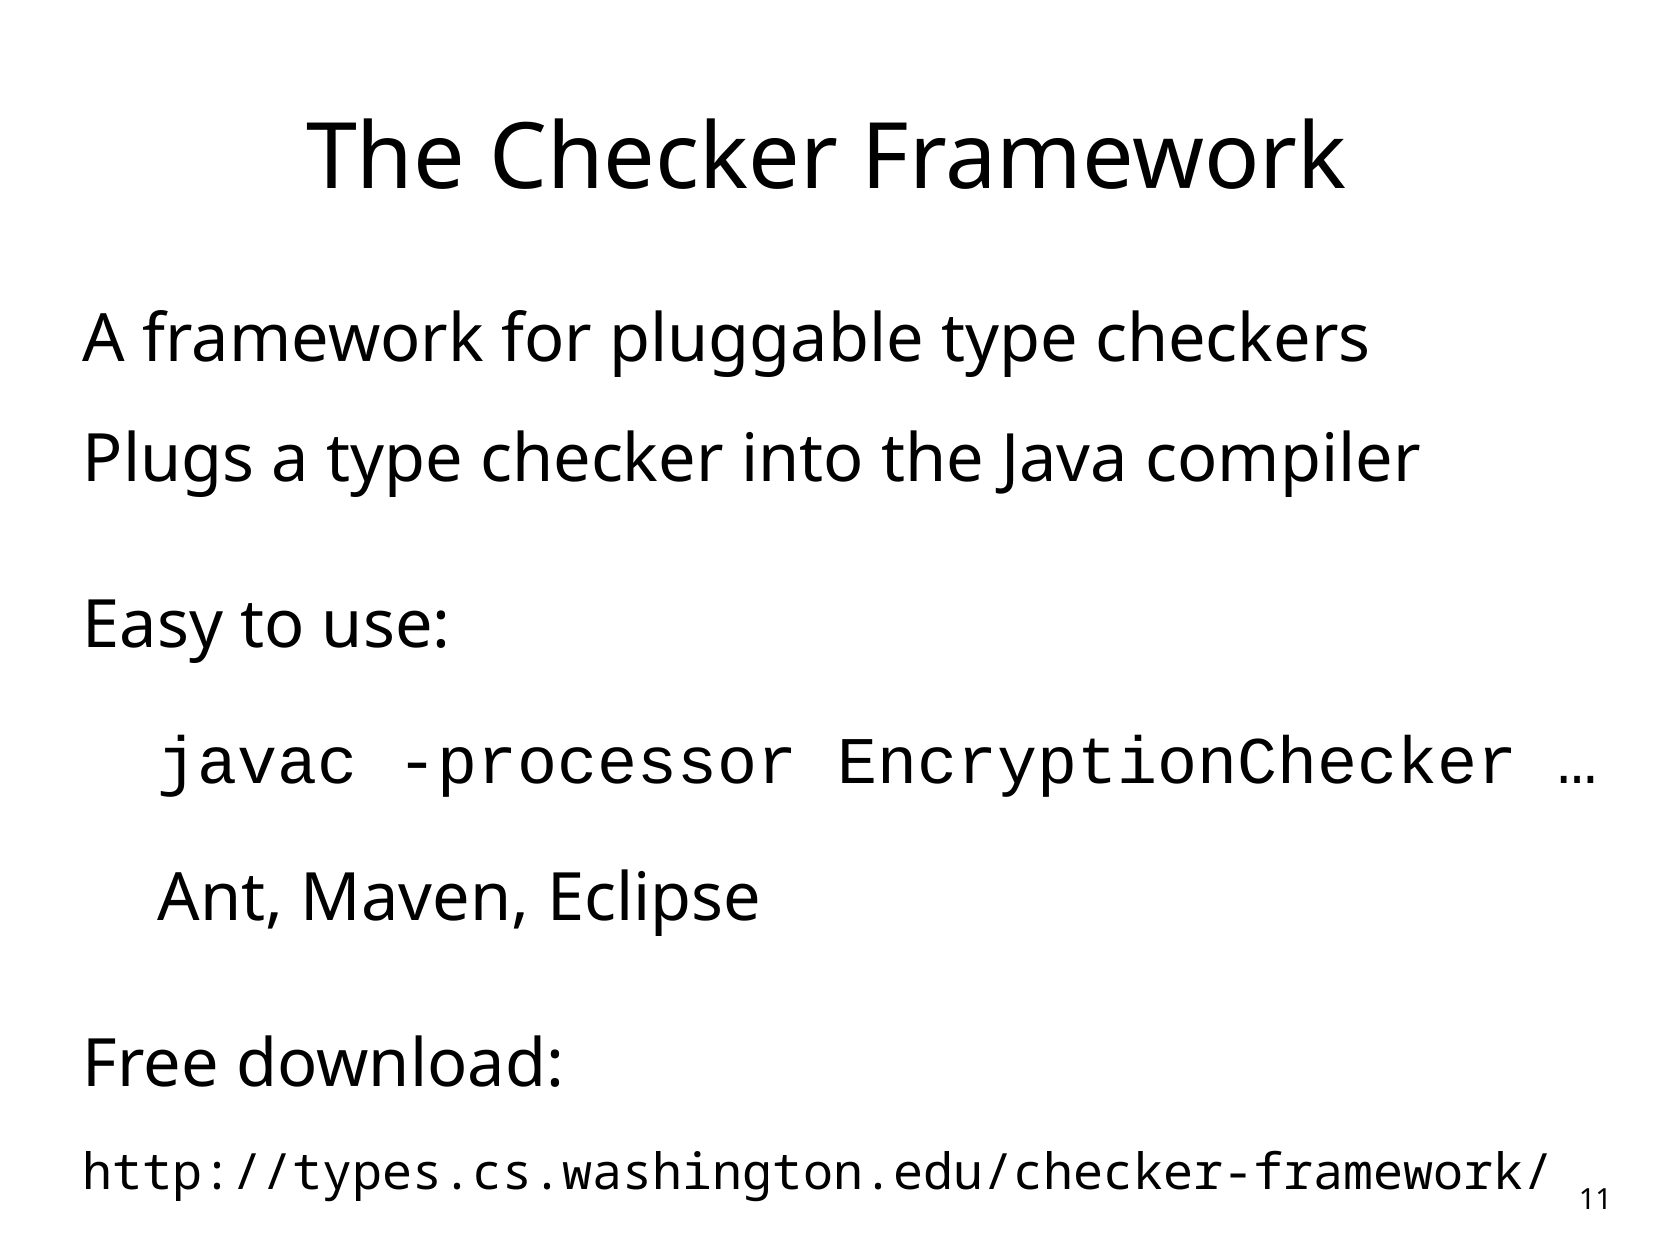

# The Checker Framework
A framework for pluggable type checkers
Plugs a type checker into the Java compiler
Easy to use:
	javac -processor EncryptionChecker …
	Ant, Maven, Eclipse
Free download:
http://types.cs.washington.edu/checker-framework/
11